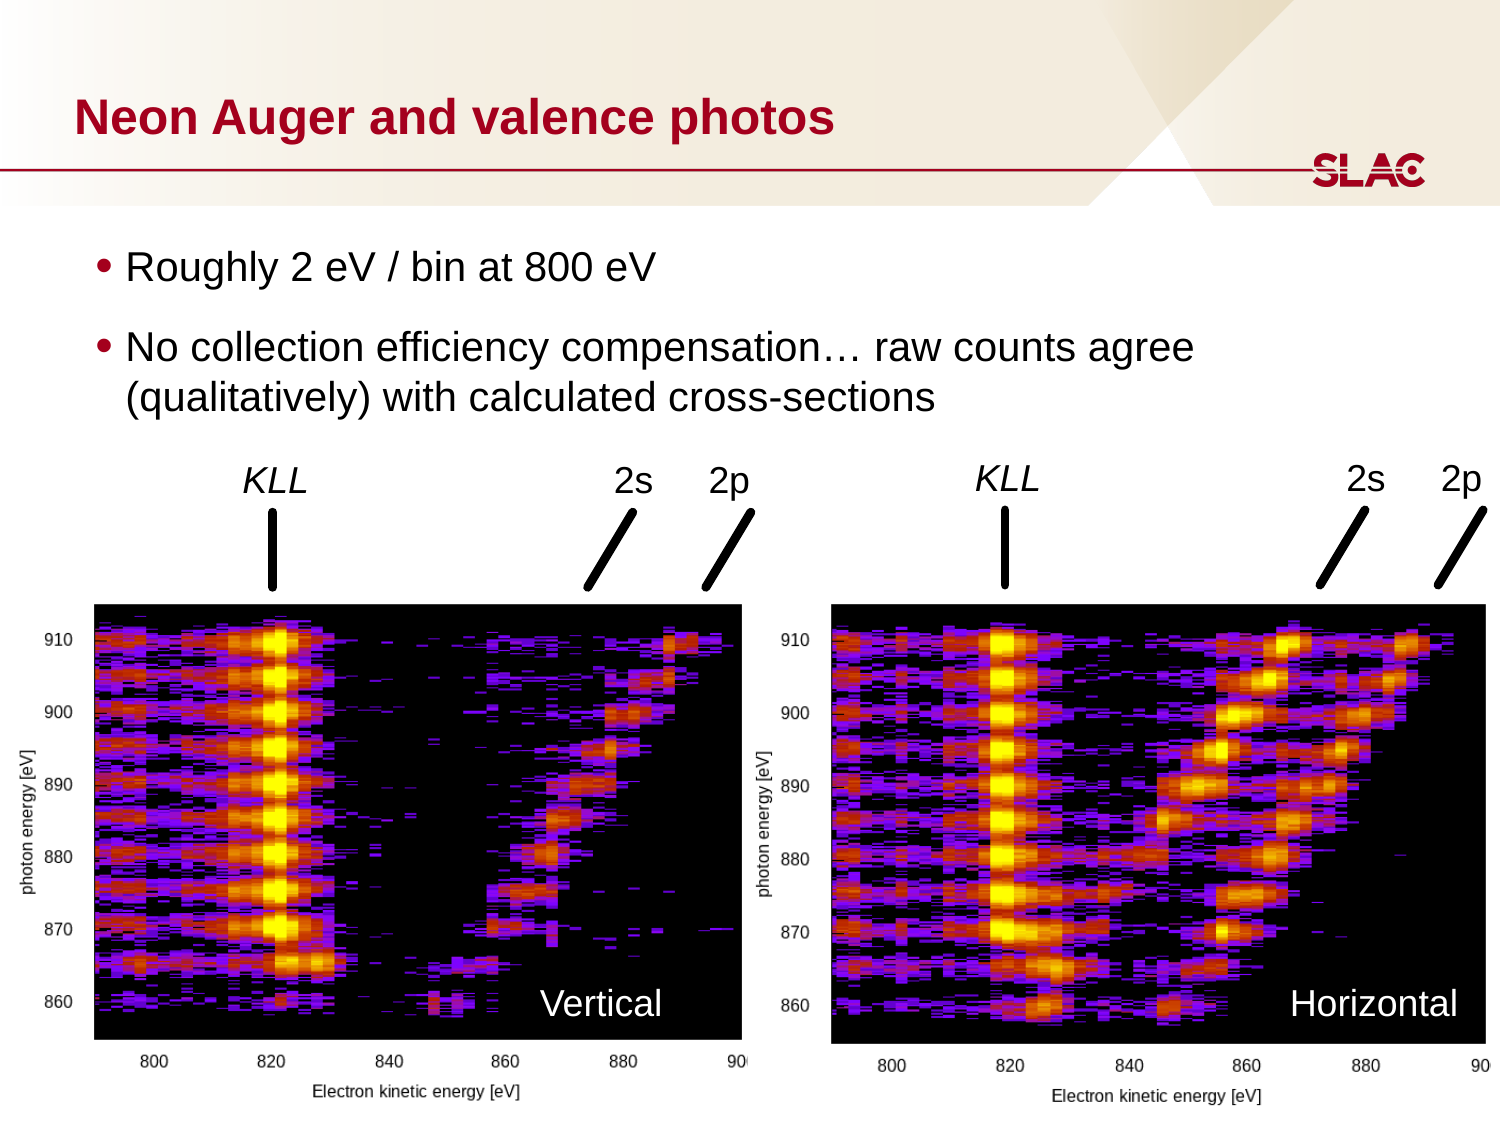

# Neon Auger and valence photos
Roughly 2 eV / bin at 800 eV
No collection efficiency compensation… raw counts agree (qualitatively) with calculated cross-sections
KLL
2s
2p
KLL
2s
2p
Vertical									Horizontal